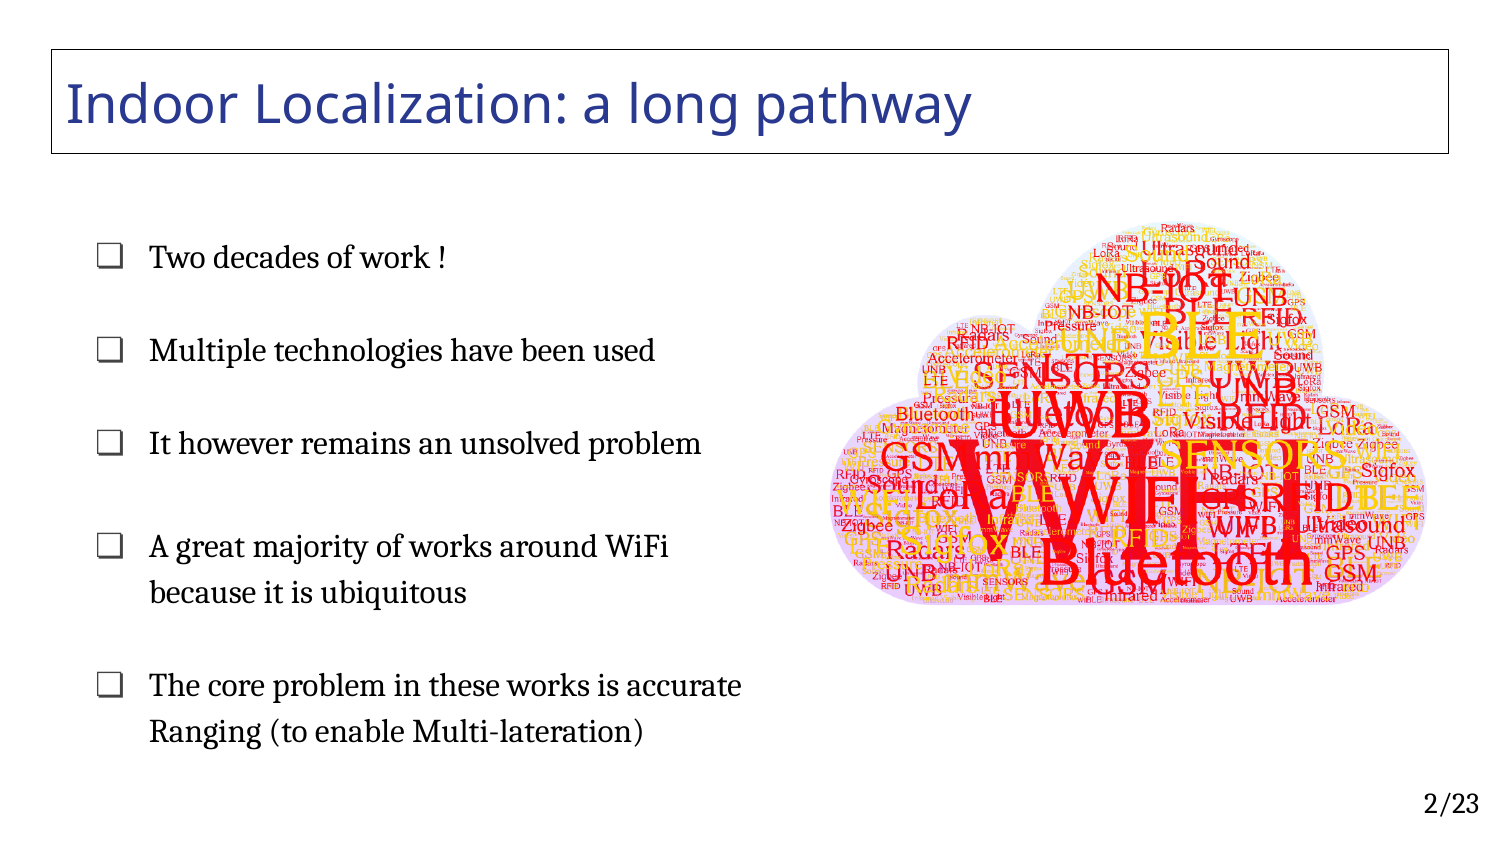

# Indoor Localization: a long pathway
Two decades of work !
Multiple technologies have been used
It however remains an unsolved problem
Company
A great majority of works around WiFi because it is ubiquitous
The core problem in these works is accurate Ranging (to enable Multi-lateration)